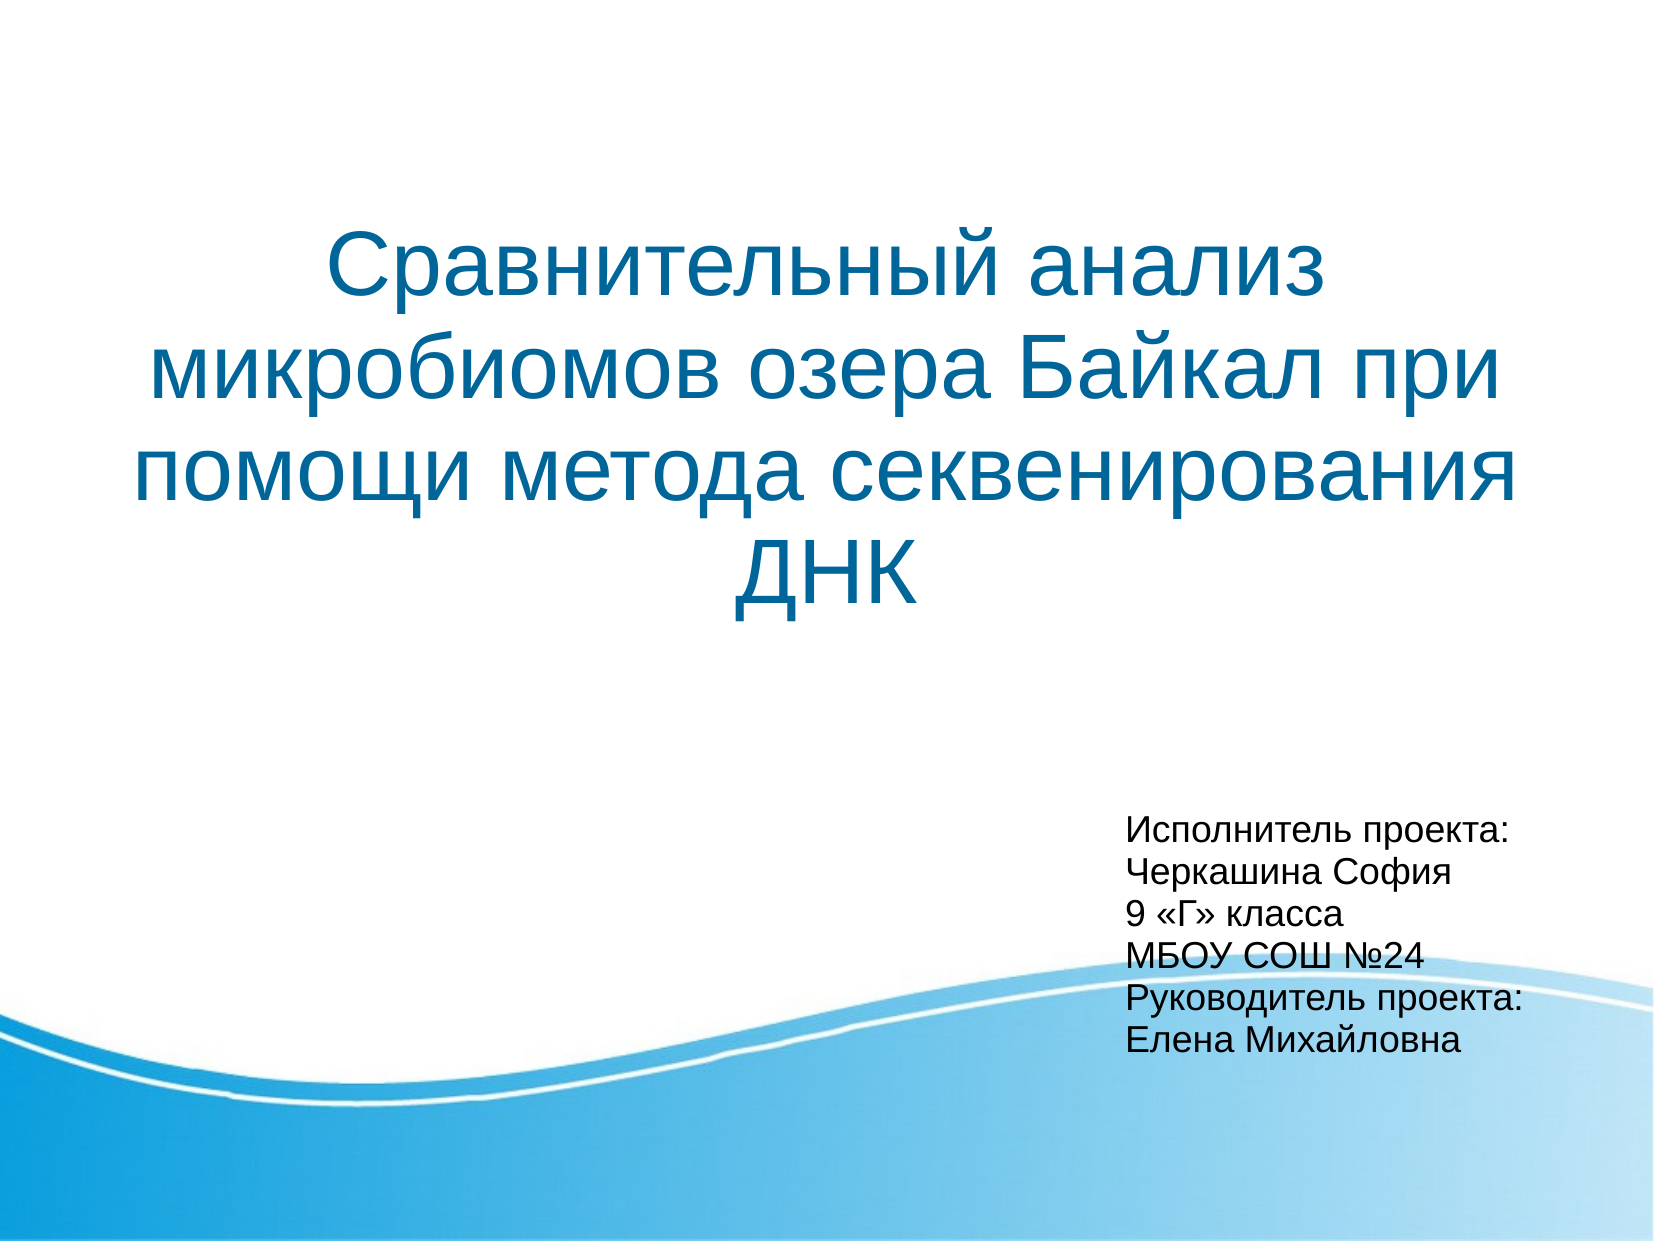

# Сравнительный анализ микробиомов озера Байкал при помощи метода секвенирования ДНК
Исполнитель проекта: Черкашина София
9 «Г» класса
МБОУ СОШ №24
Руководитель проекта:
Елена Михайловна